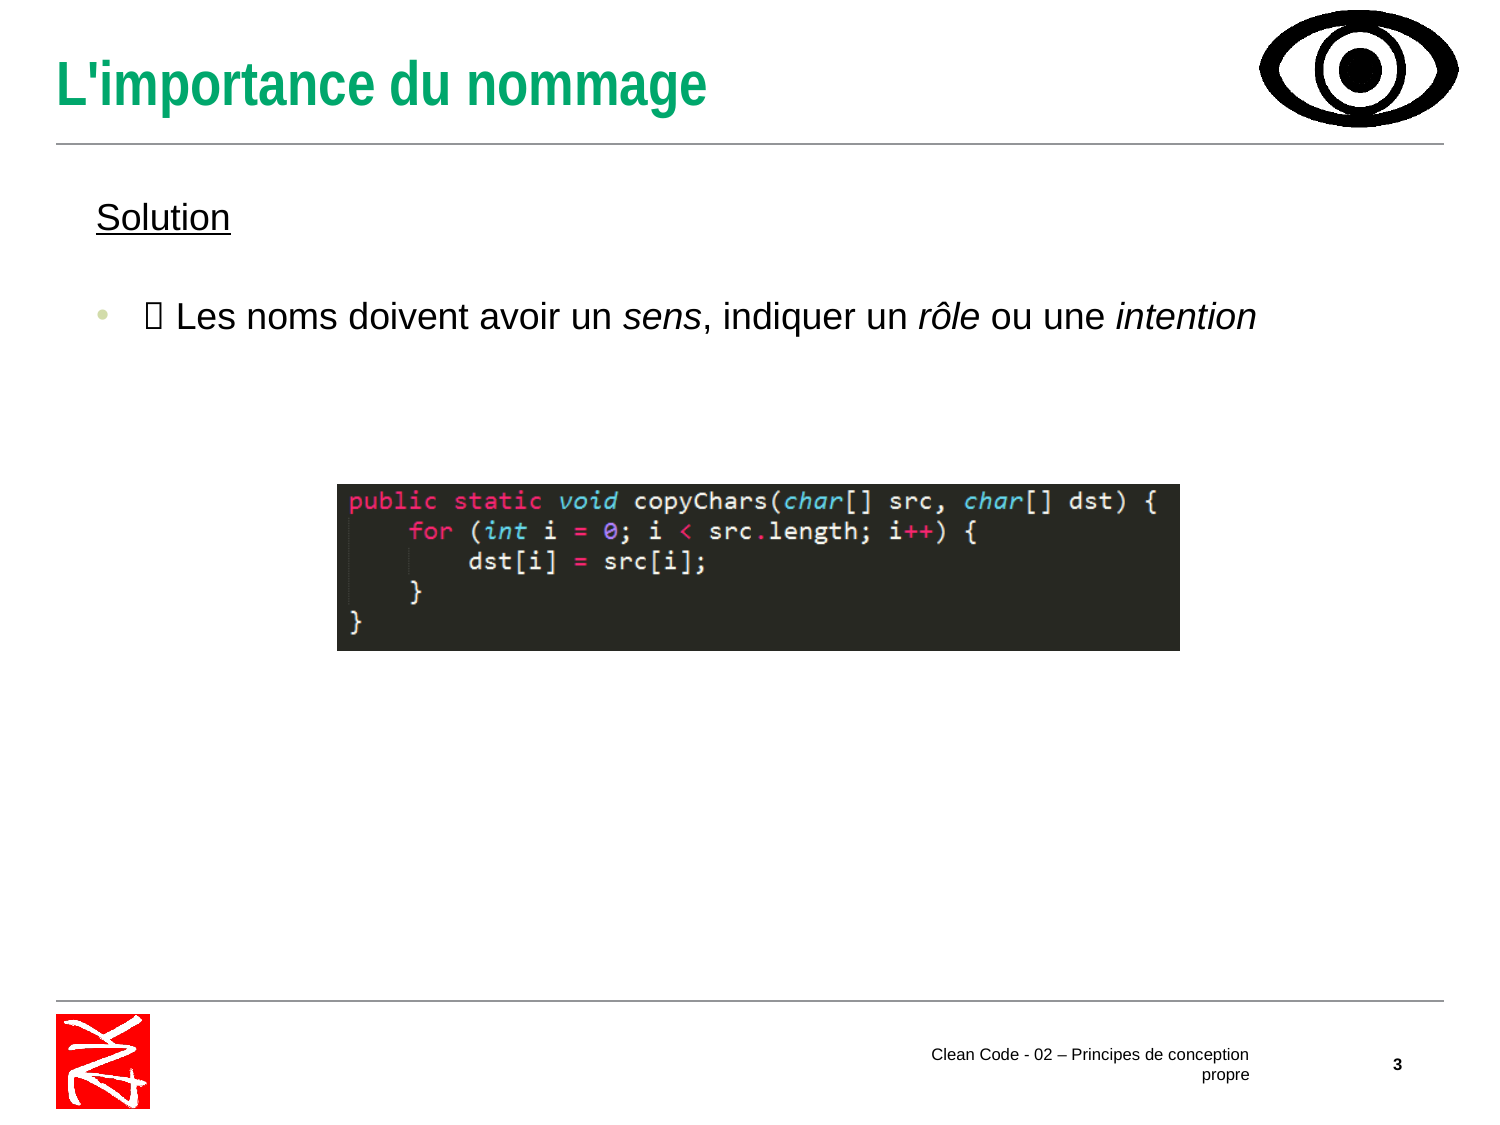

# L'importance du nommage
Solution
 Les noms doivent avoir un sens, indiquer un rôle ou une intention
Clean Code - 02 – Principes de conception propre